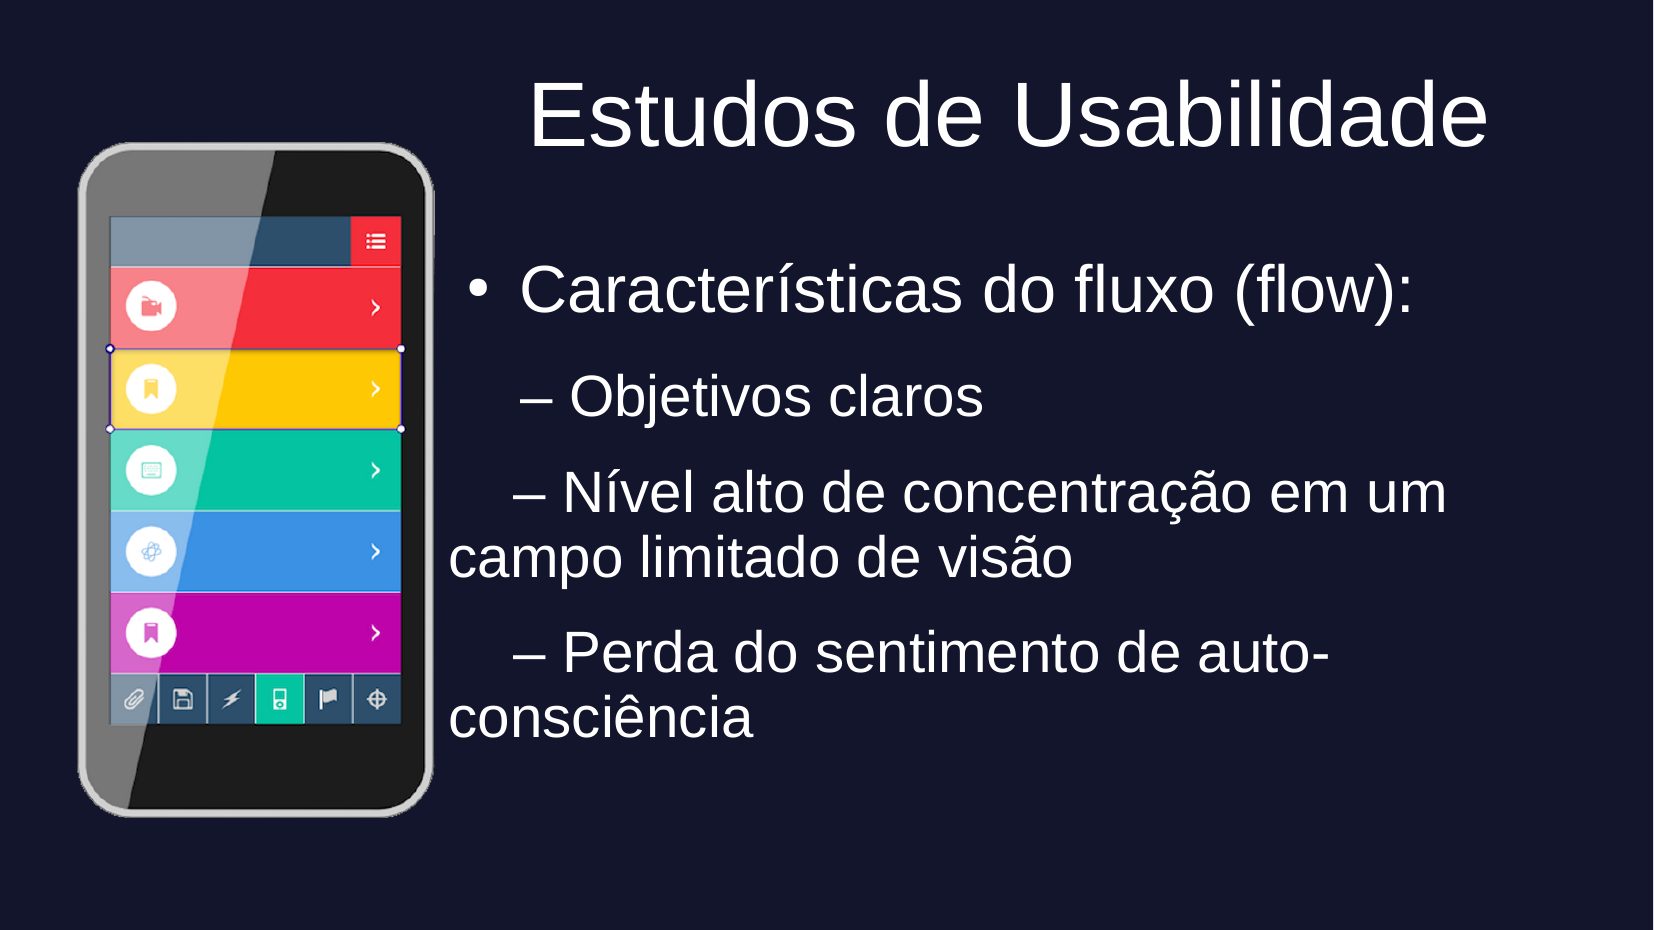

# Estudos de Usabilidade
Características do fluxo (flow):
 – Objetivos claros
 – Nível alto de concentração em um campo limitado de visão
 – Perda do sentimento de auto-consciência